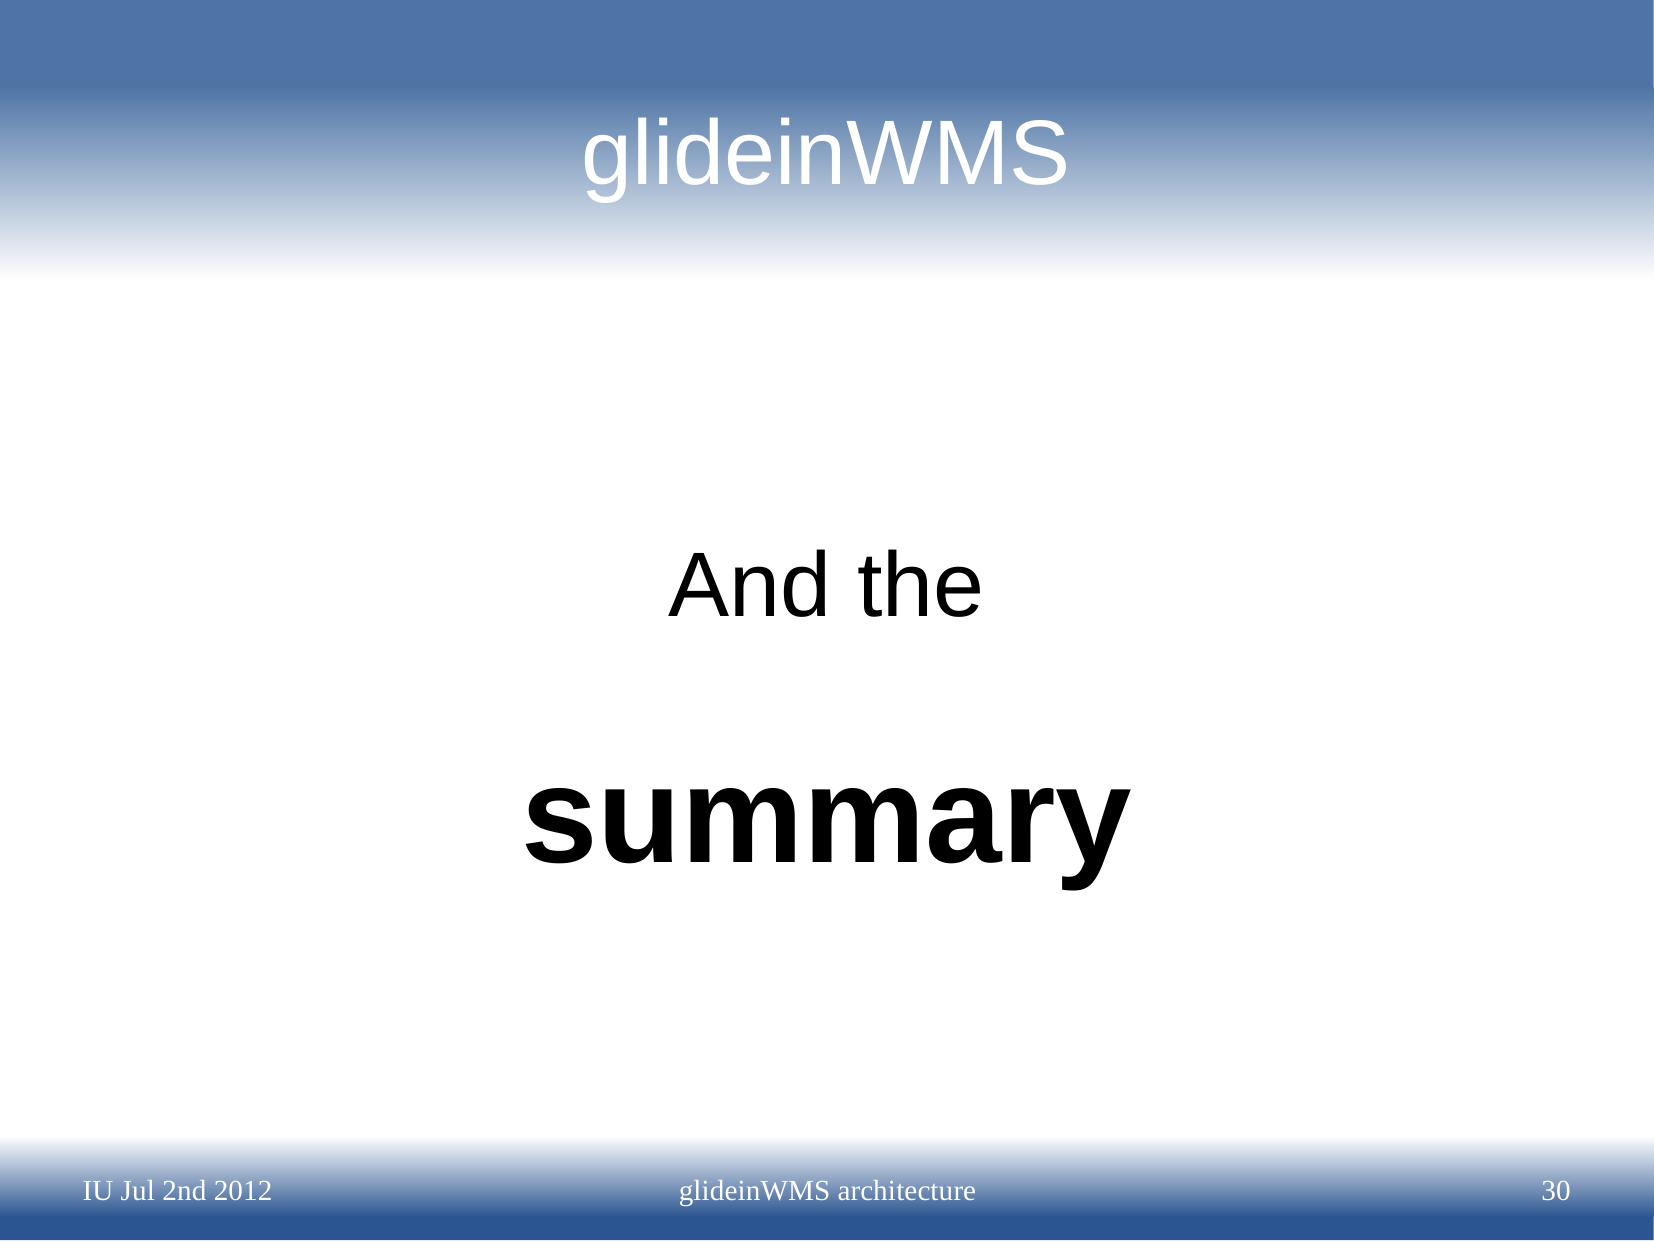

# glideinWMS
And the
summary
IU Jul 2nd 2012
glideinWMS architecture
30